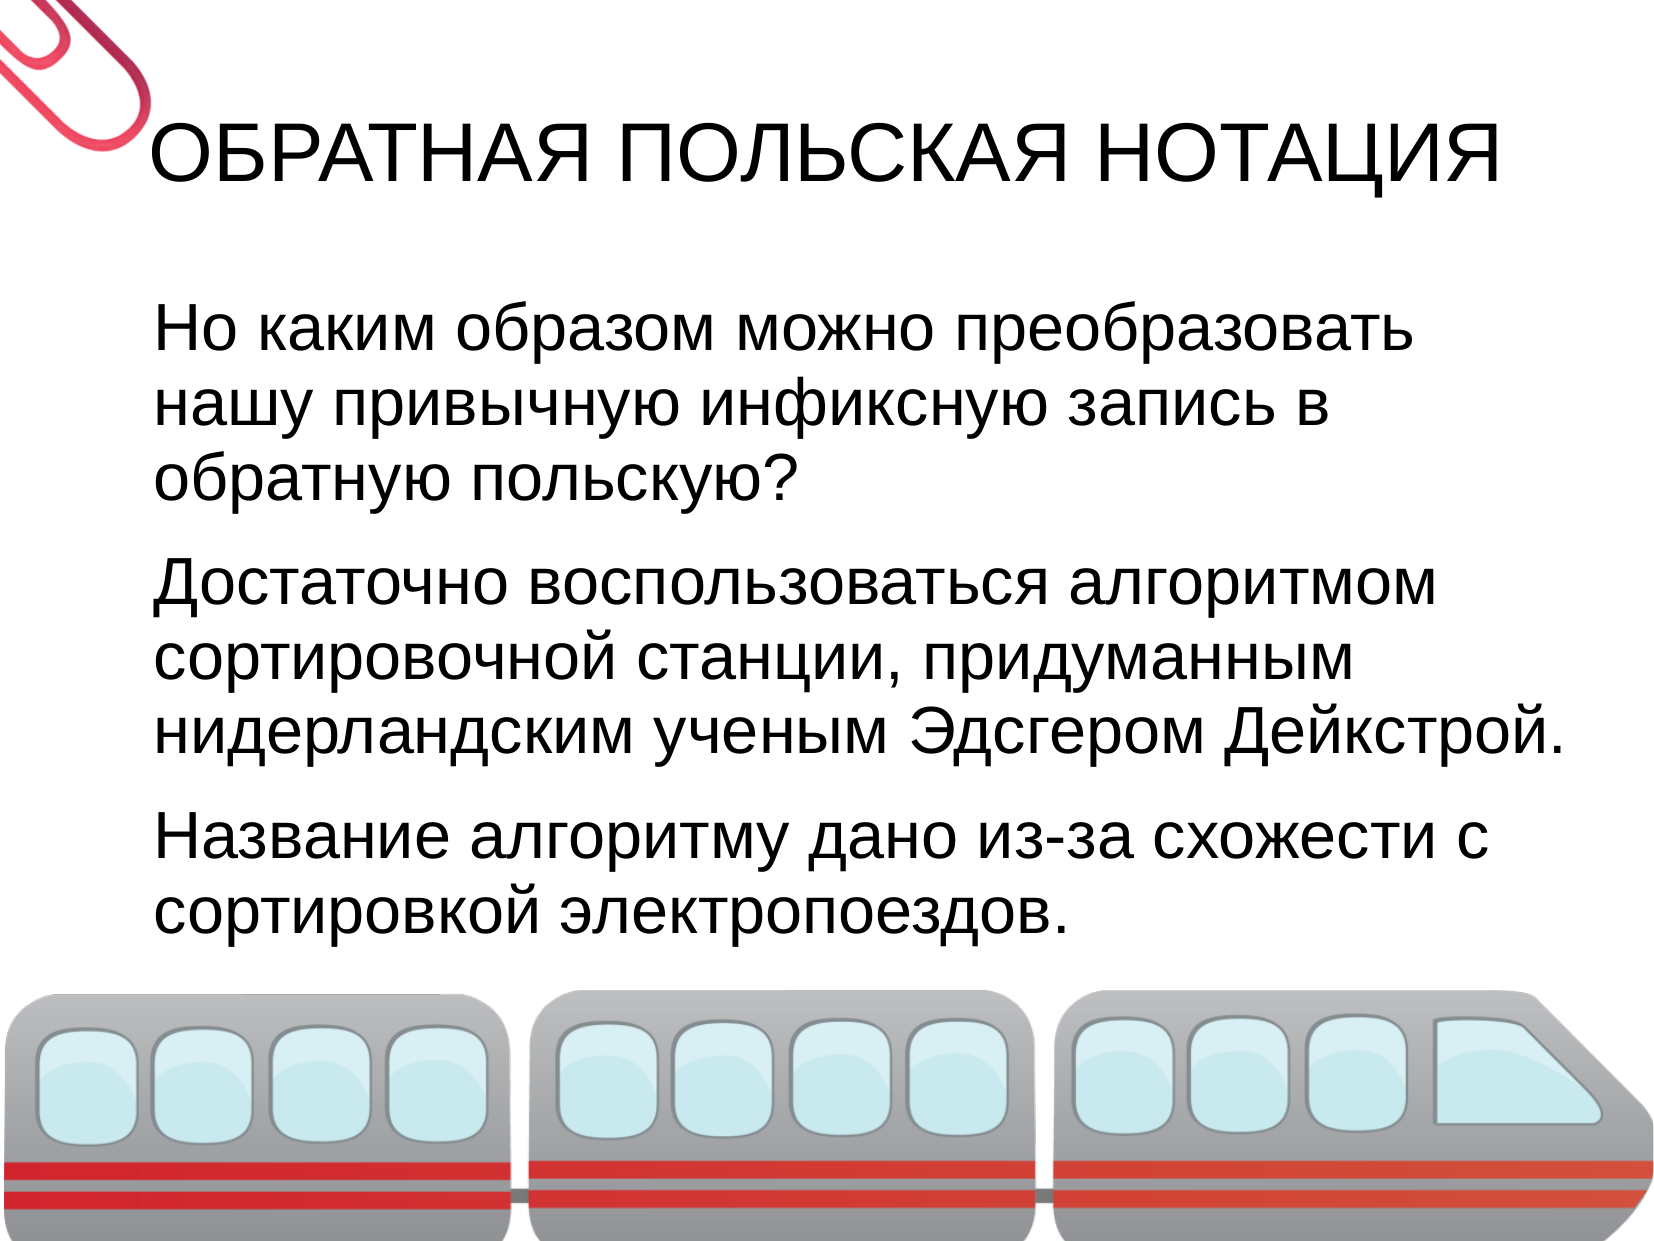

# ОБРАТНАЯ ПОЛЬСКАЯ НОТАЦИЯ
Но каким образом можно преобразовать нашу привычную инфиксную запись в обратную польскую?
Достаточно воспользоваться алгоритмом сортировочной станции, придуманным нидерландским ученым Эдсгером Дейкстрой.
Название алгоритму дано из-за схожести с сортировкой электропоездов.